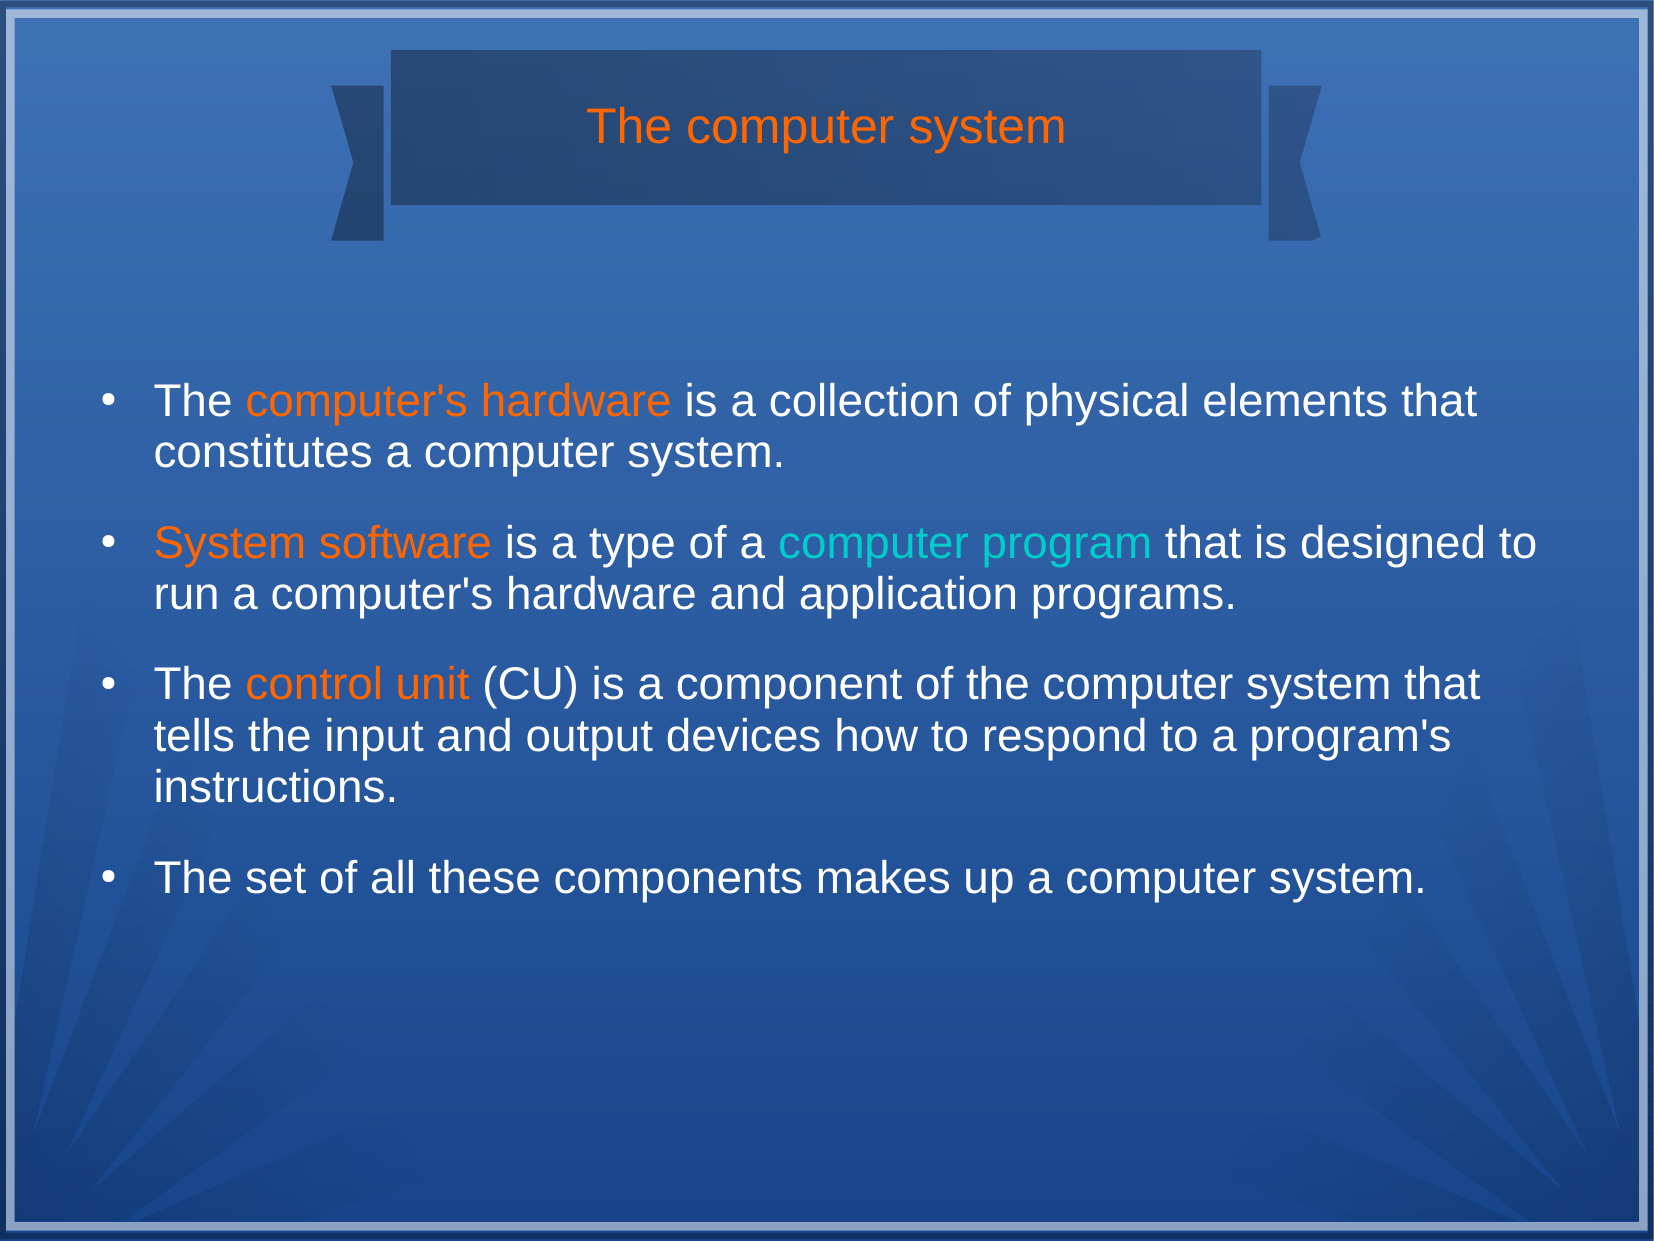

# The computer system
The computer's hardware is a collection of physical elements that constitutes a computer system.
System software is a type of a computer program that is designed to run a computer's hardware and application programs.
The control unit (CU) is a component of the computer system that tells the input and output devices how to respond to a program's instructions.
The set of all these components makes up a computer system.